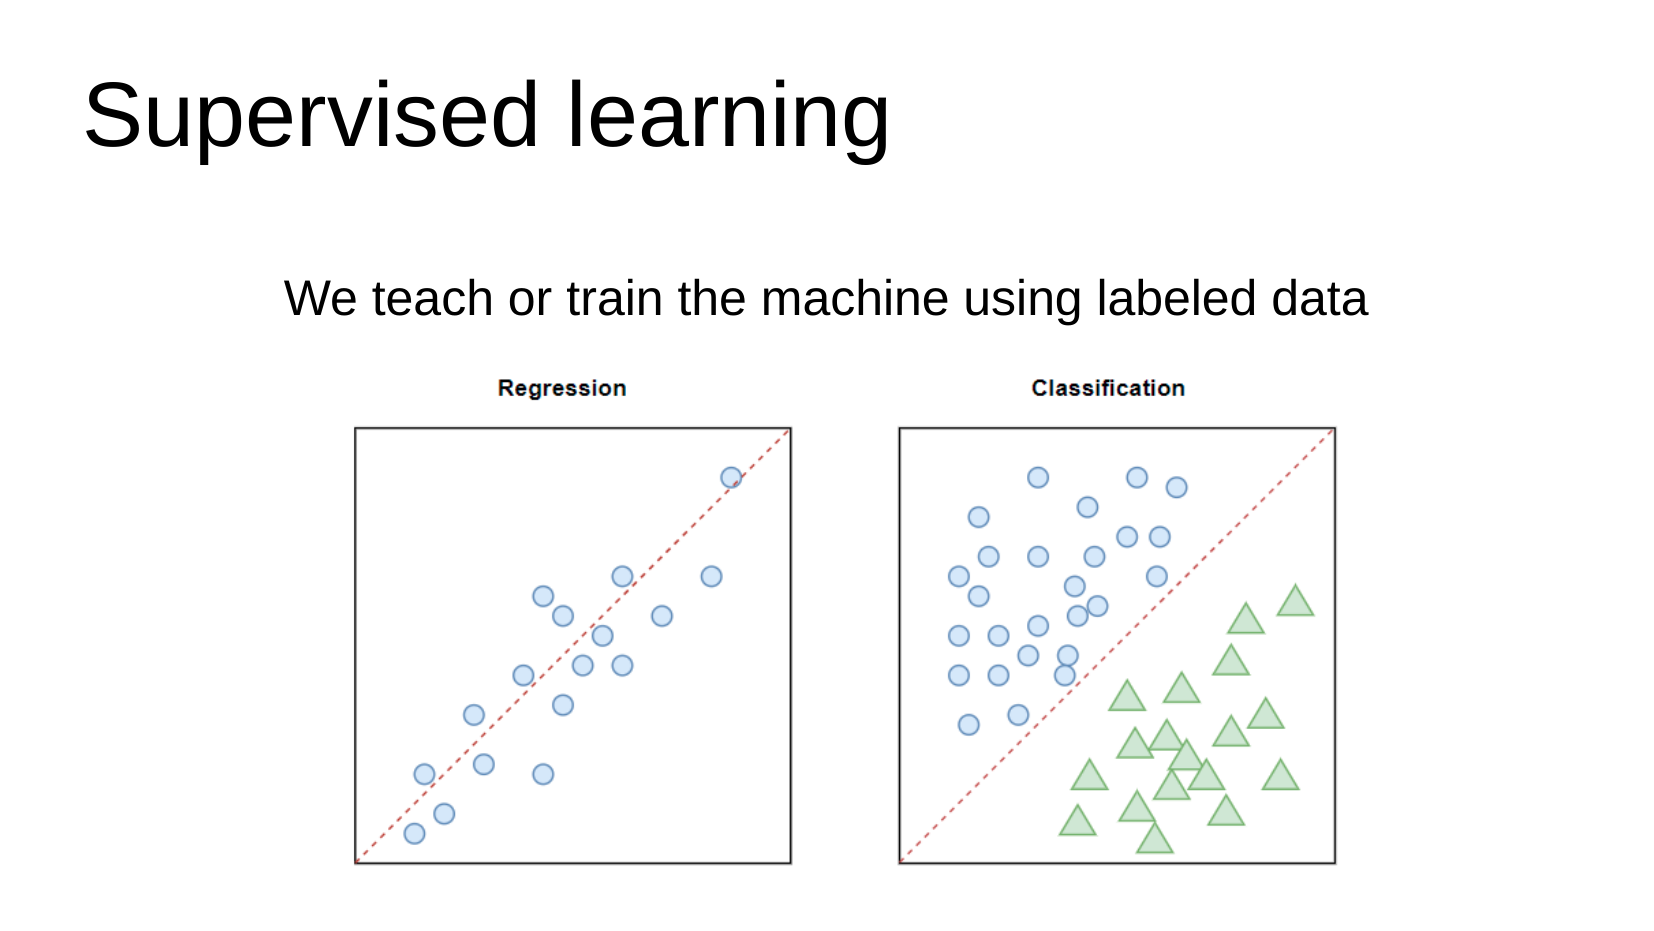

# Supervised learning
We teach or train the machine using labeled data